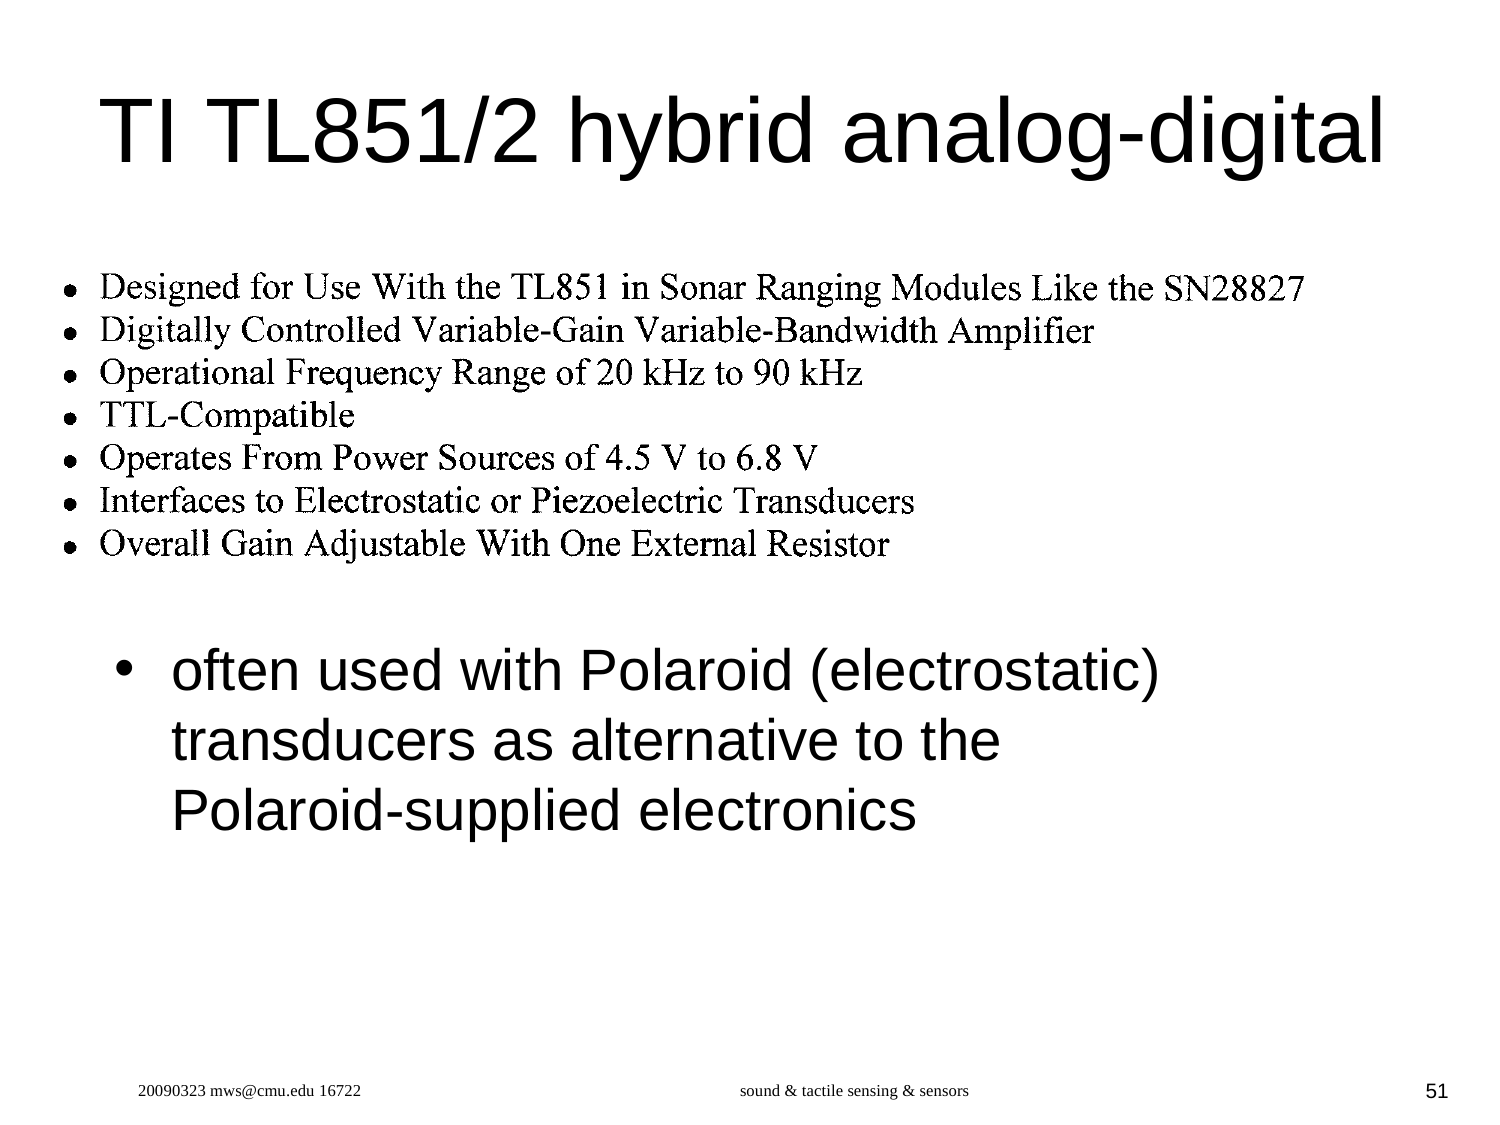

# TI TL851/2 hybrid analog-digital
often used with Polaroid (electrostatic) transducers as alternative to the
Polaroid-supplied electronics
51
20090323 mws@cmu.edu 16722
sound & tactile sensing & sensors